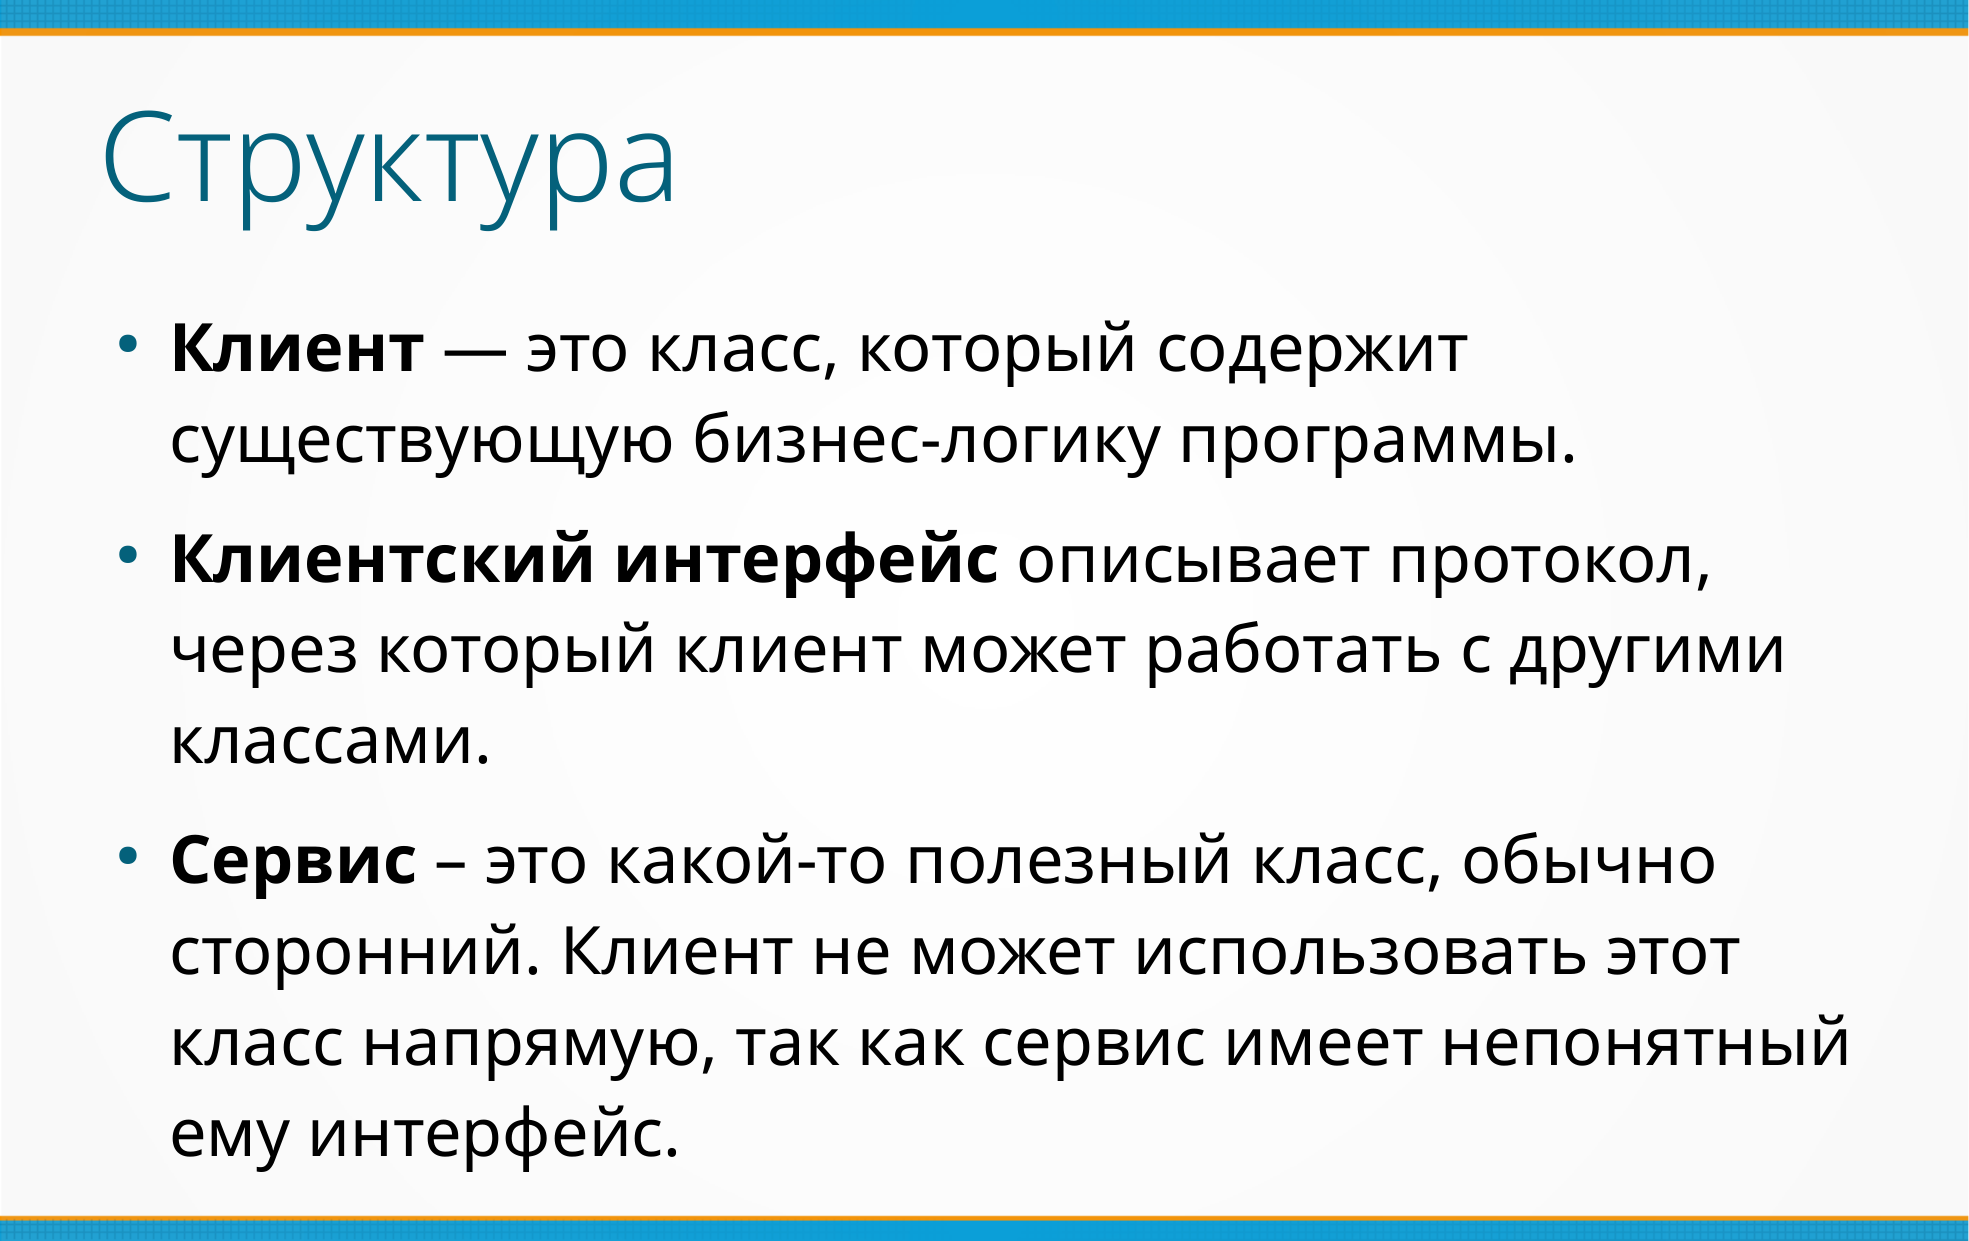

# Структура
Клиент — это класс, который содержит существующую бизнес-логику программы.
Клиентский интерфейс описывает протокол, через который клиент может работать с другими классами.
Сервис – это какой-то полезный класс, обычно сторонний. Клиент не может использовать этот класс напрямую, так как сервис имеет непонятный ему интерфейс.